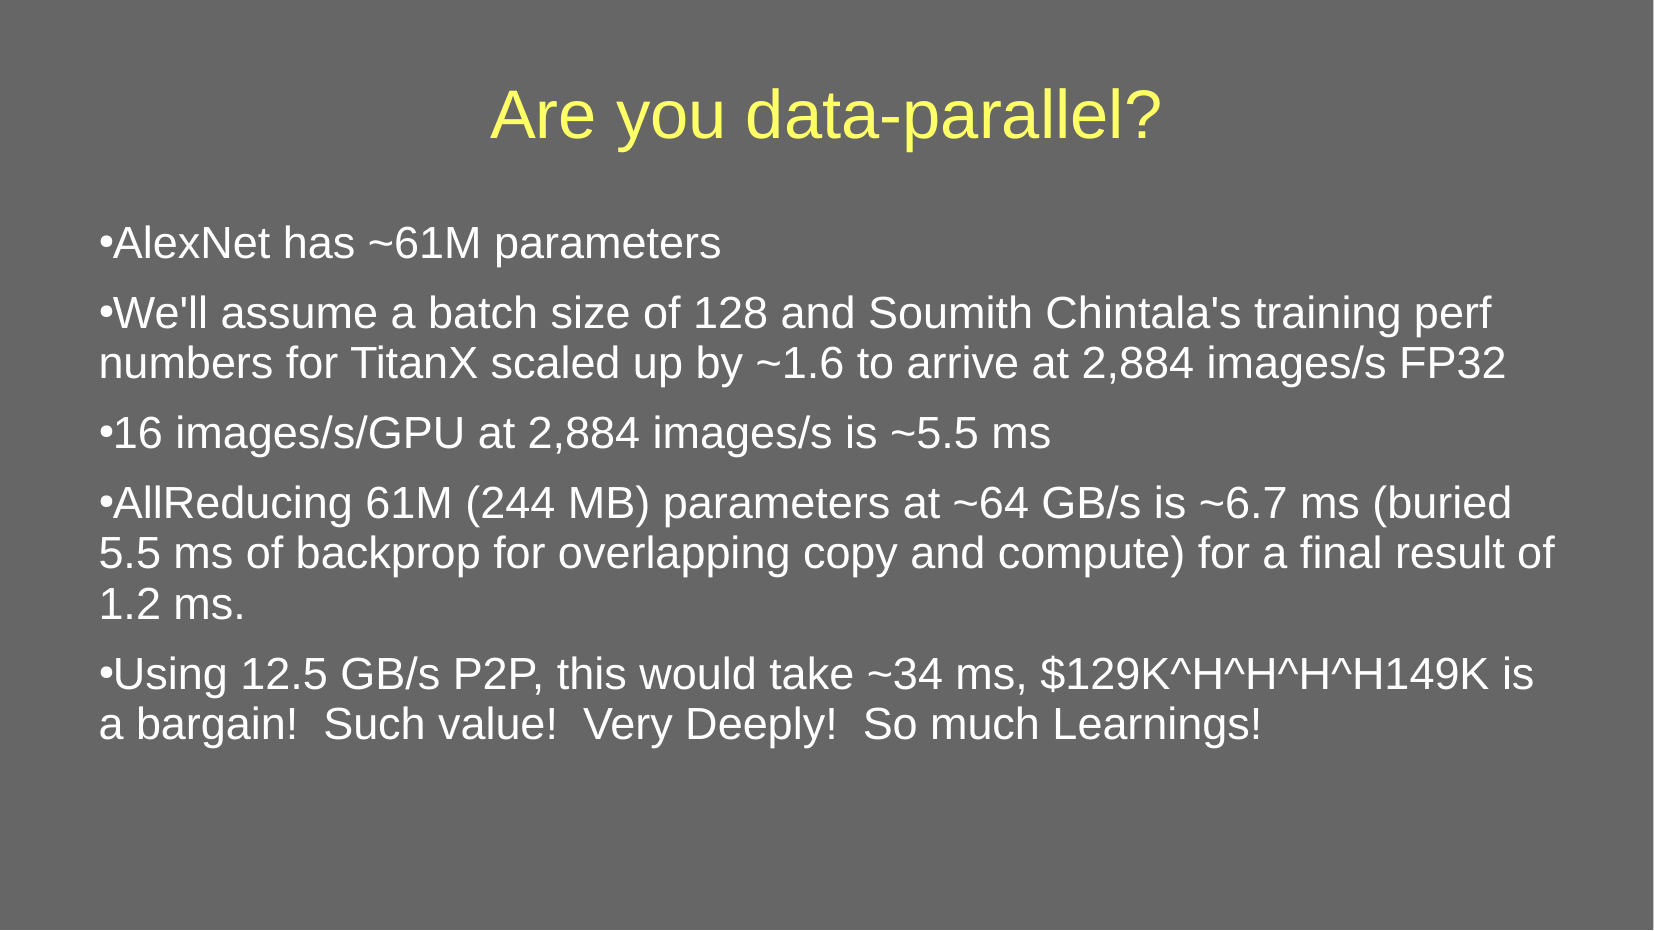

# Are you data-parallel?
AlexNet has ~61M parameters
We'll assume a batch size of 128 and Soumith Chintala's training perf numbers for TitanX scaled up by ~1.6 to arrive at 2,884 images/s FP32
16 images/s/GPU at 2,884 images/s is ~5.5 ms
AllReducing 61M (244 MB) parameters at ~64 GB/s is ~6.7 ms (buried 5.5 ms of backprop for overlapping copy and compute) for a final result of 1.2 ms.
Using 12.5 GB/s P2P, this would take ~34 ms, $129K^H^H^H^H149K is a bargain! Such value! Very Deeply! So much Learnings!